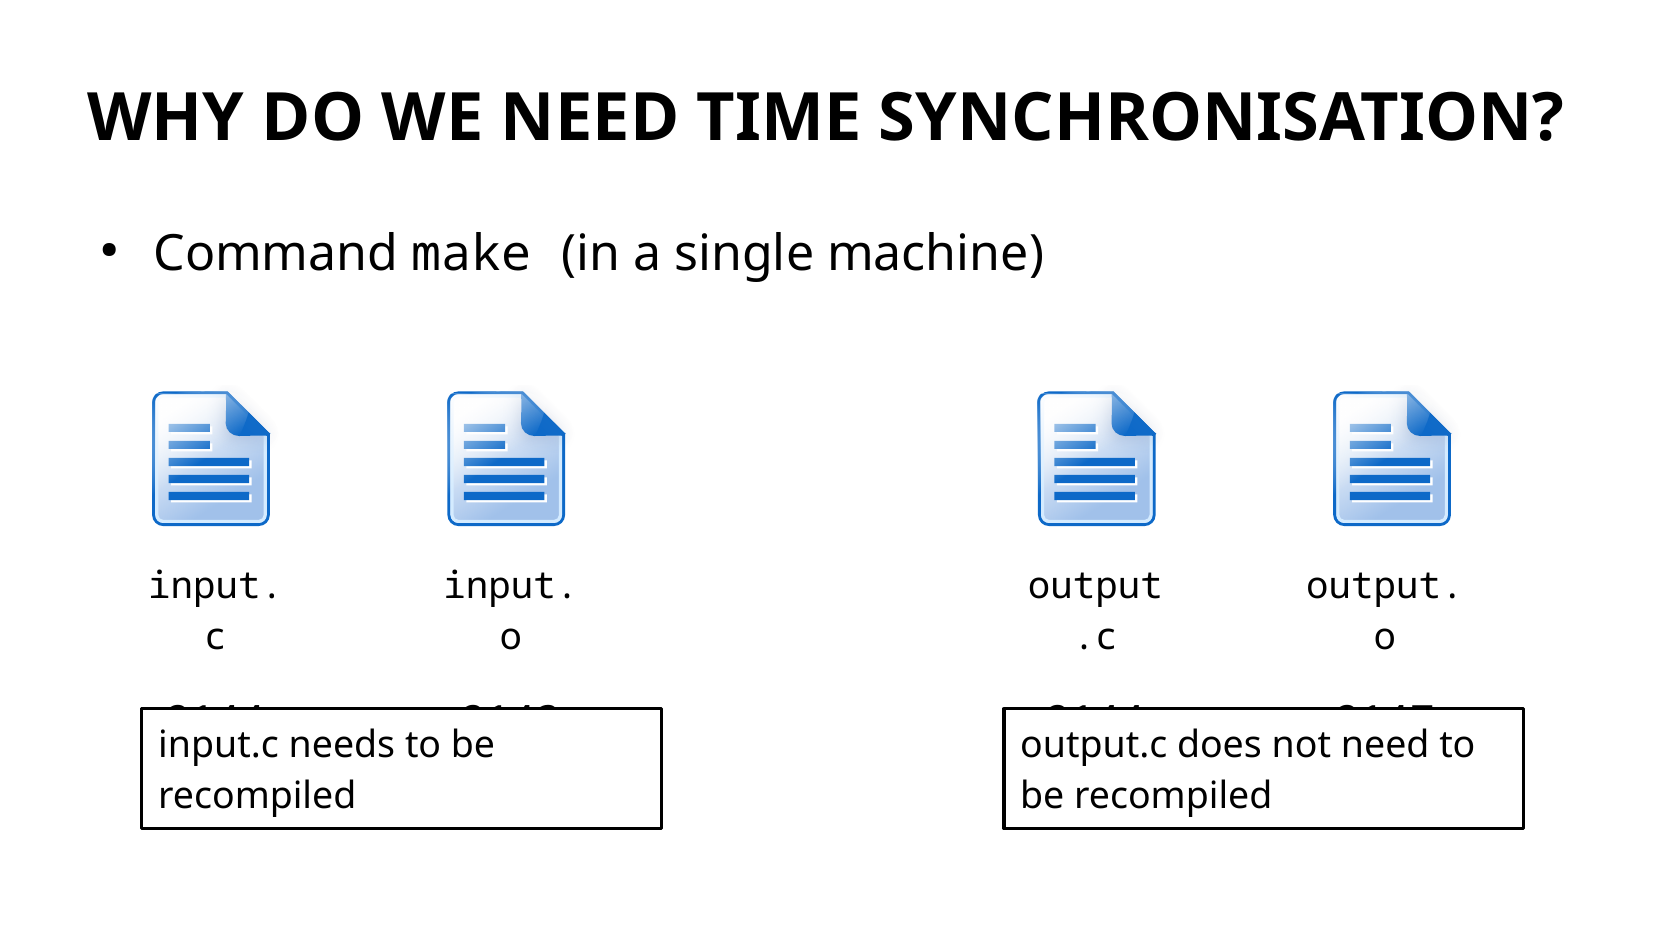

# WHY DO WE NEED TIME SYNCHRONISATION?
Command make (in a single machine)
input.c
2144
input.o
2143
output.c
2144
output.o
2147
input.c needs to be recompiled
output.c does not need to be recompiled